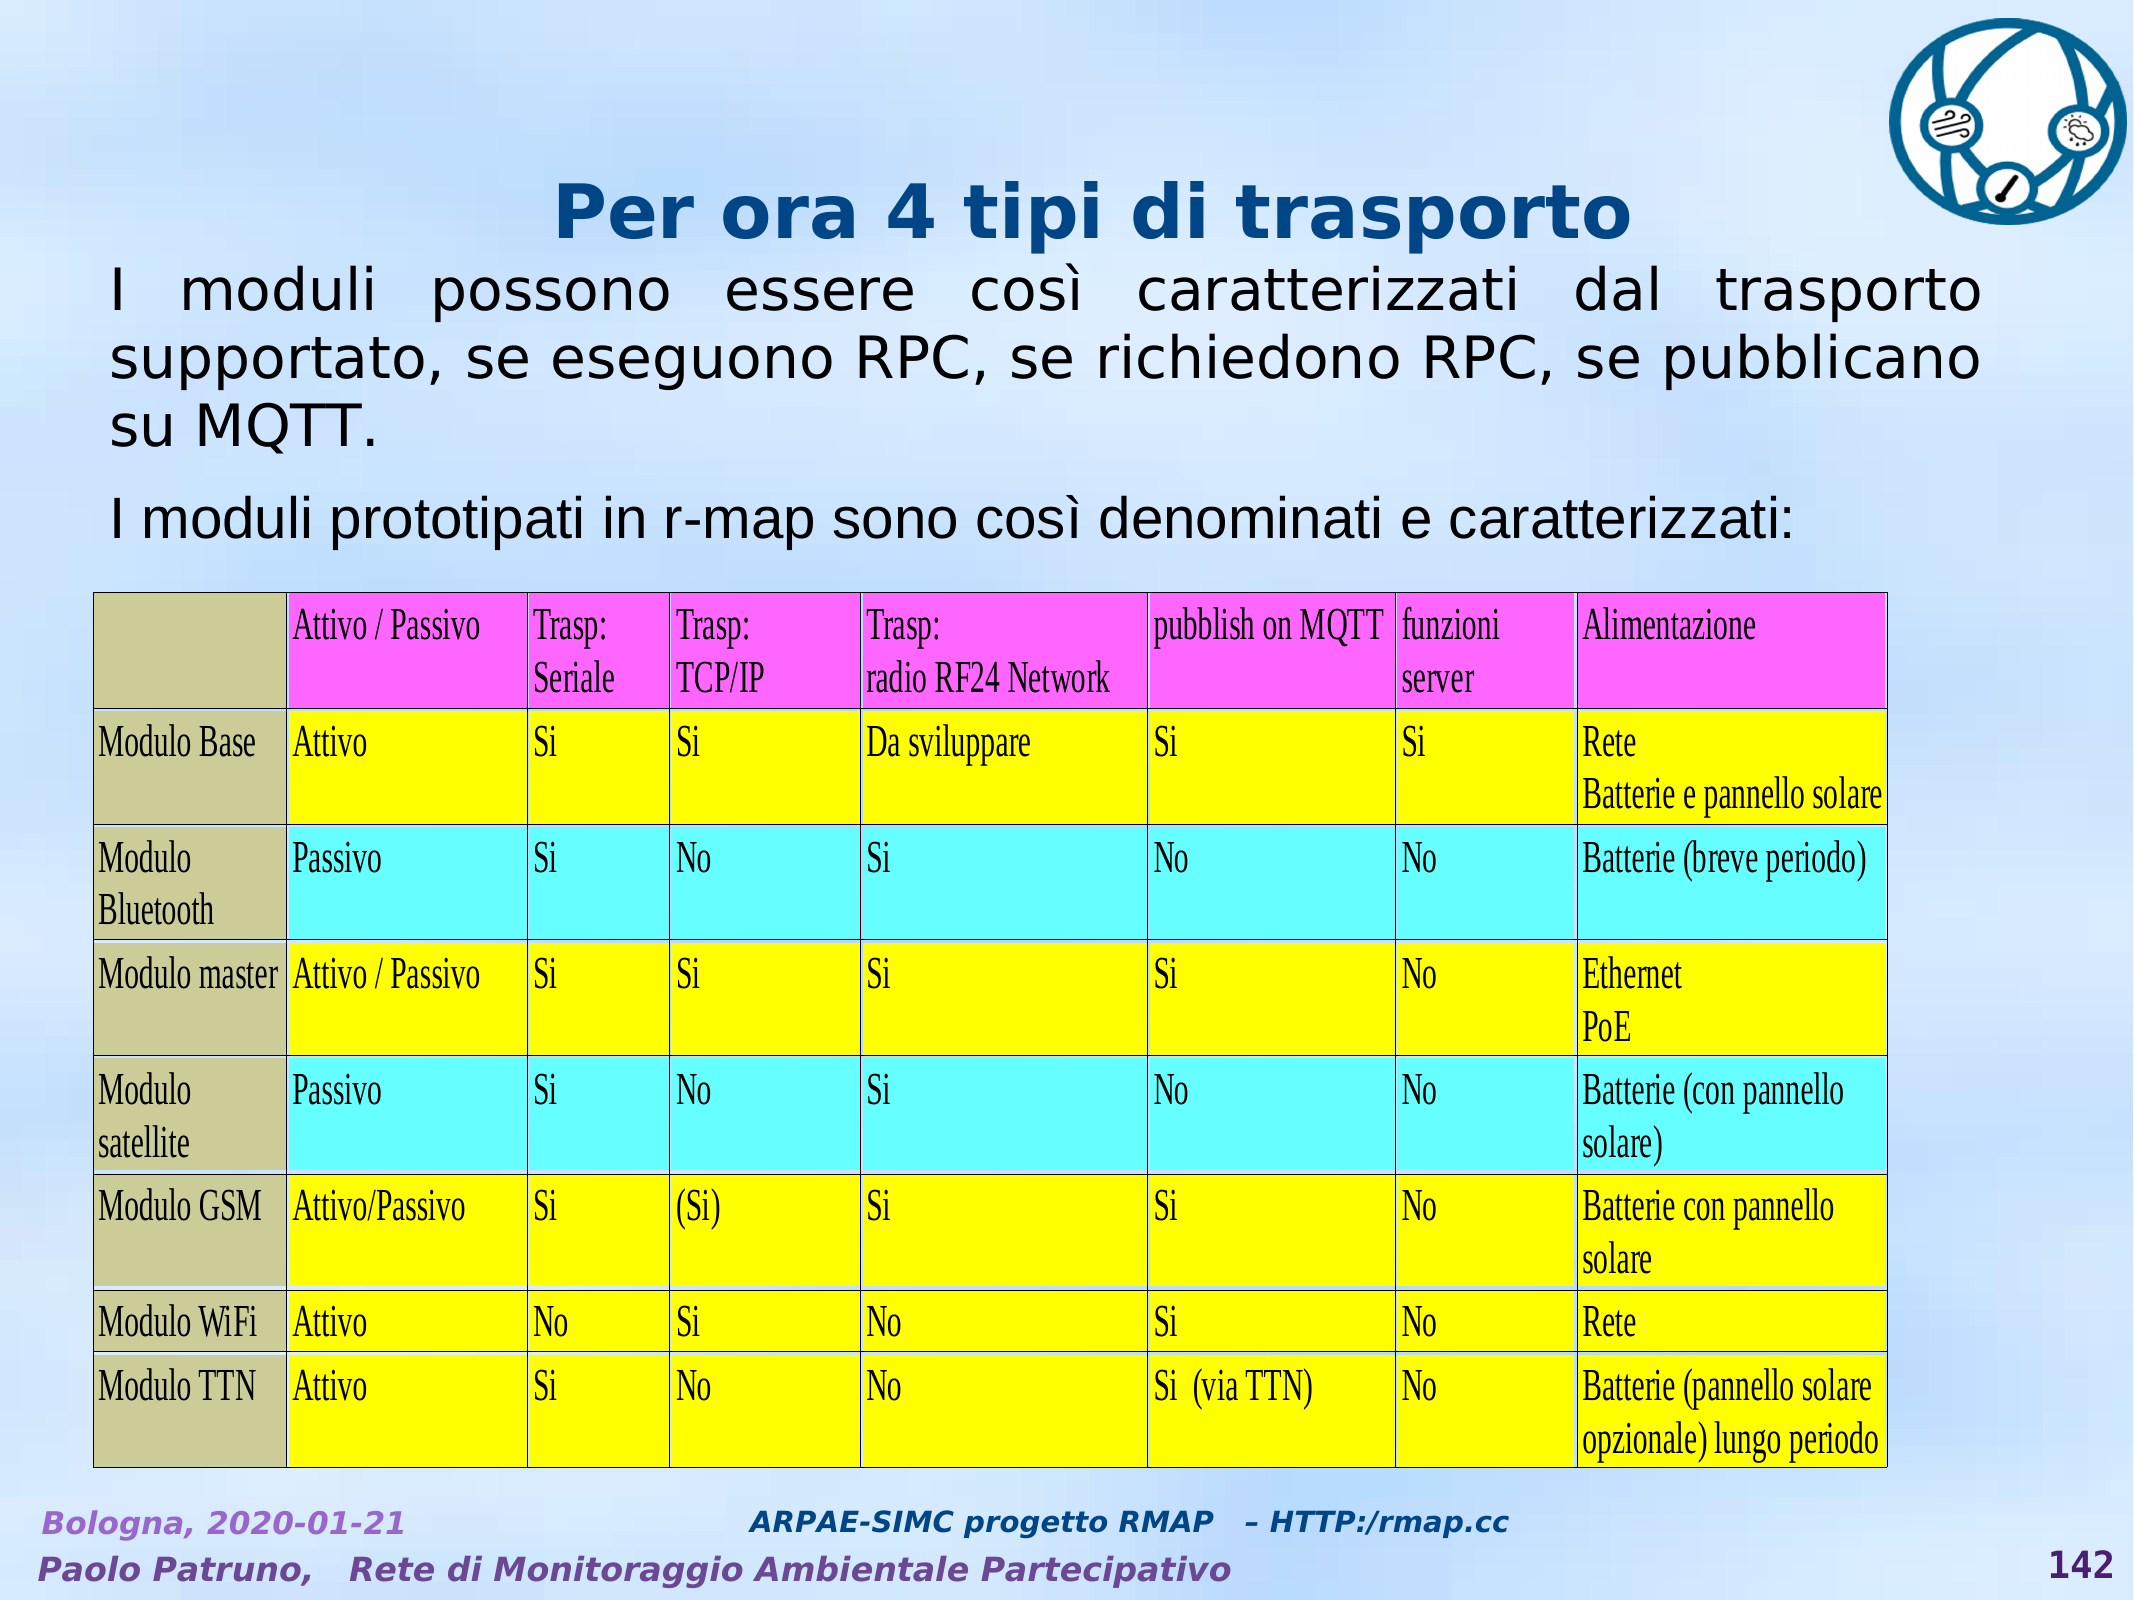

# Per ora 4 tipi di trasporto
I moduli possono essere così caratterizzati dal trasporto supportato, se eseguono RPC, se richiedono RPC, se pubblicano su MQTT.
I moduli prototipati in r-map sono così denominati e caratterizzati: